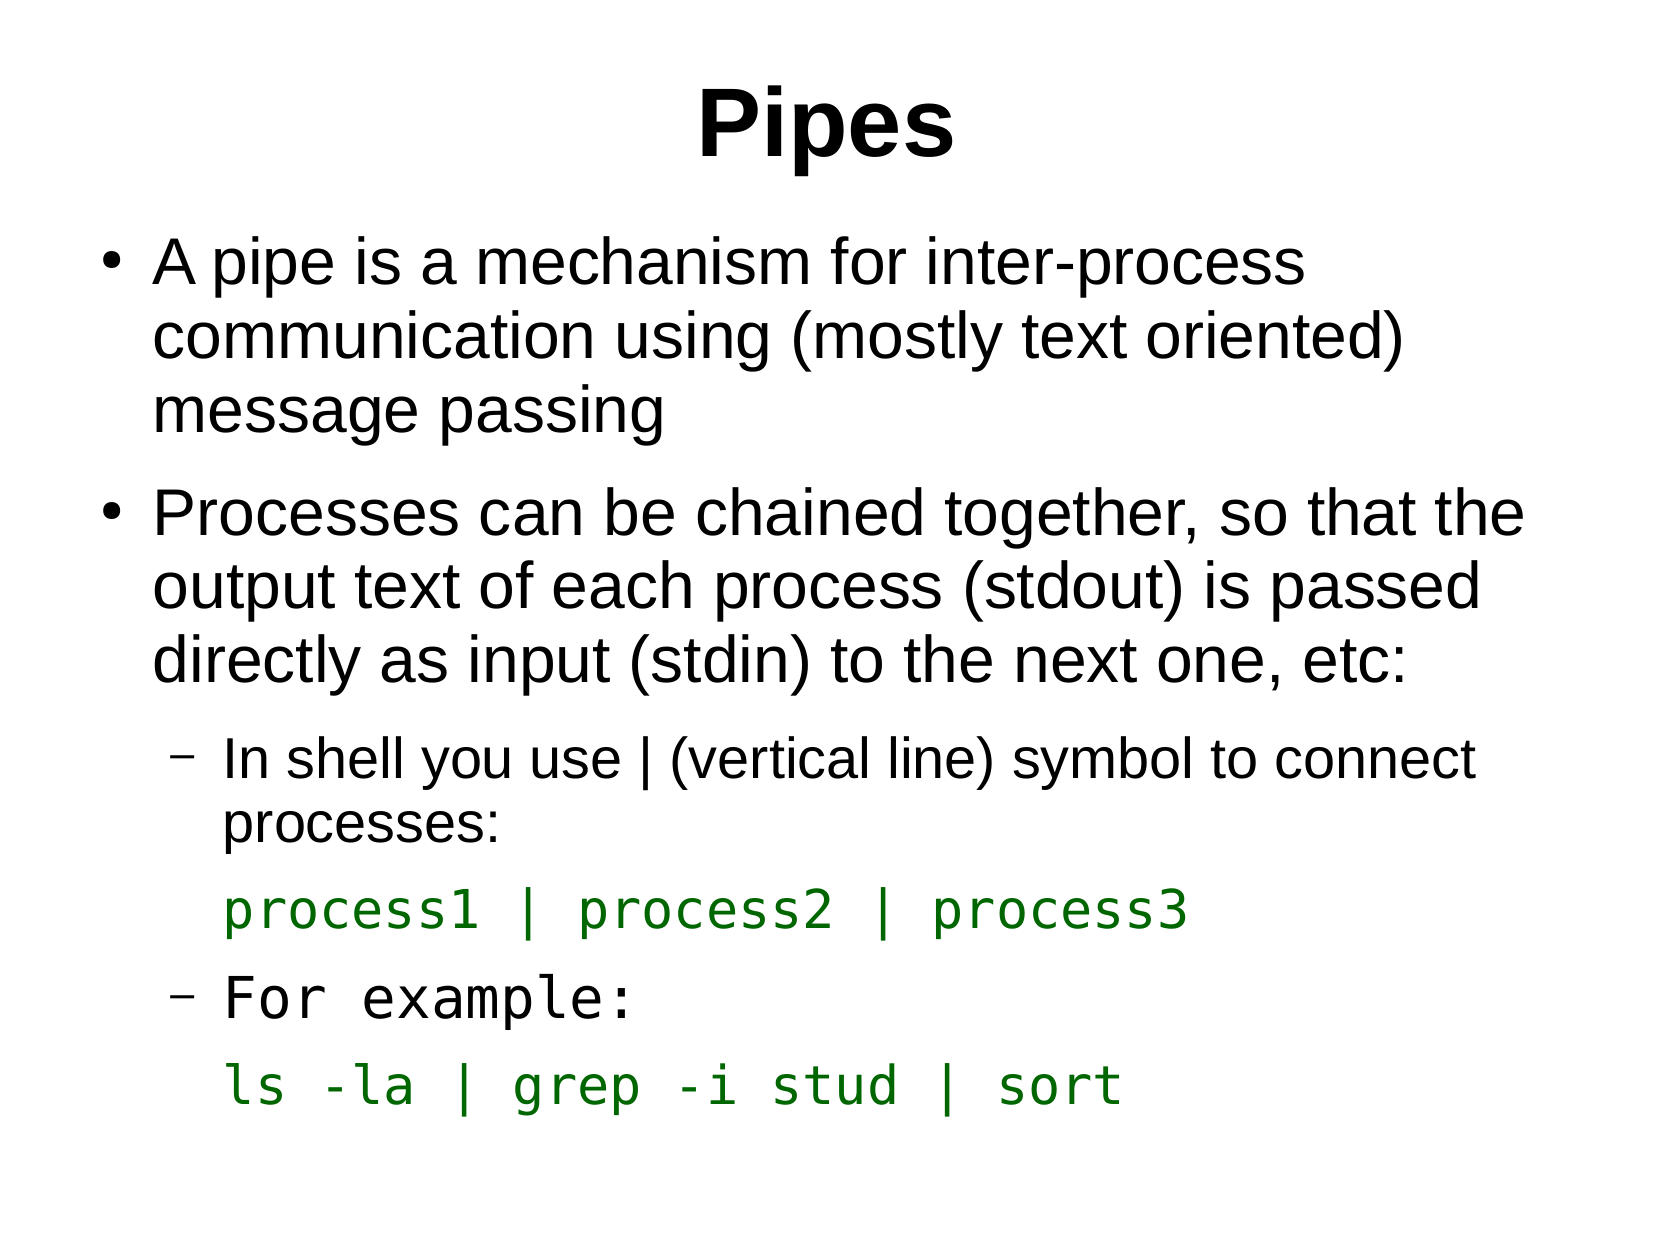

# Pipes
A pipe is a mechanism for inter-process communication using (mostly text oriented) message passing
Processes can be chained together, so that the output text of each process (stdout) is passed directly as input (stdin) to the next one, etc:
In shell you use | (vertical line) symbol to connect processes:
process1 | process2 | process3
For example:
ls -la | grep -i stud | sort